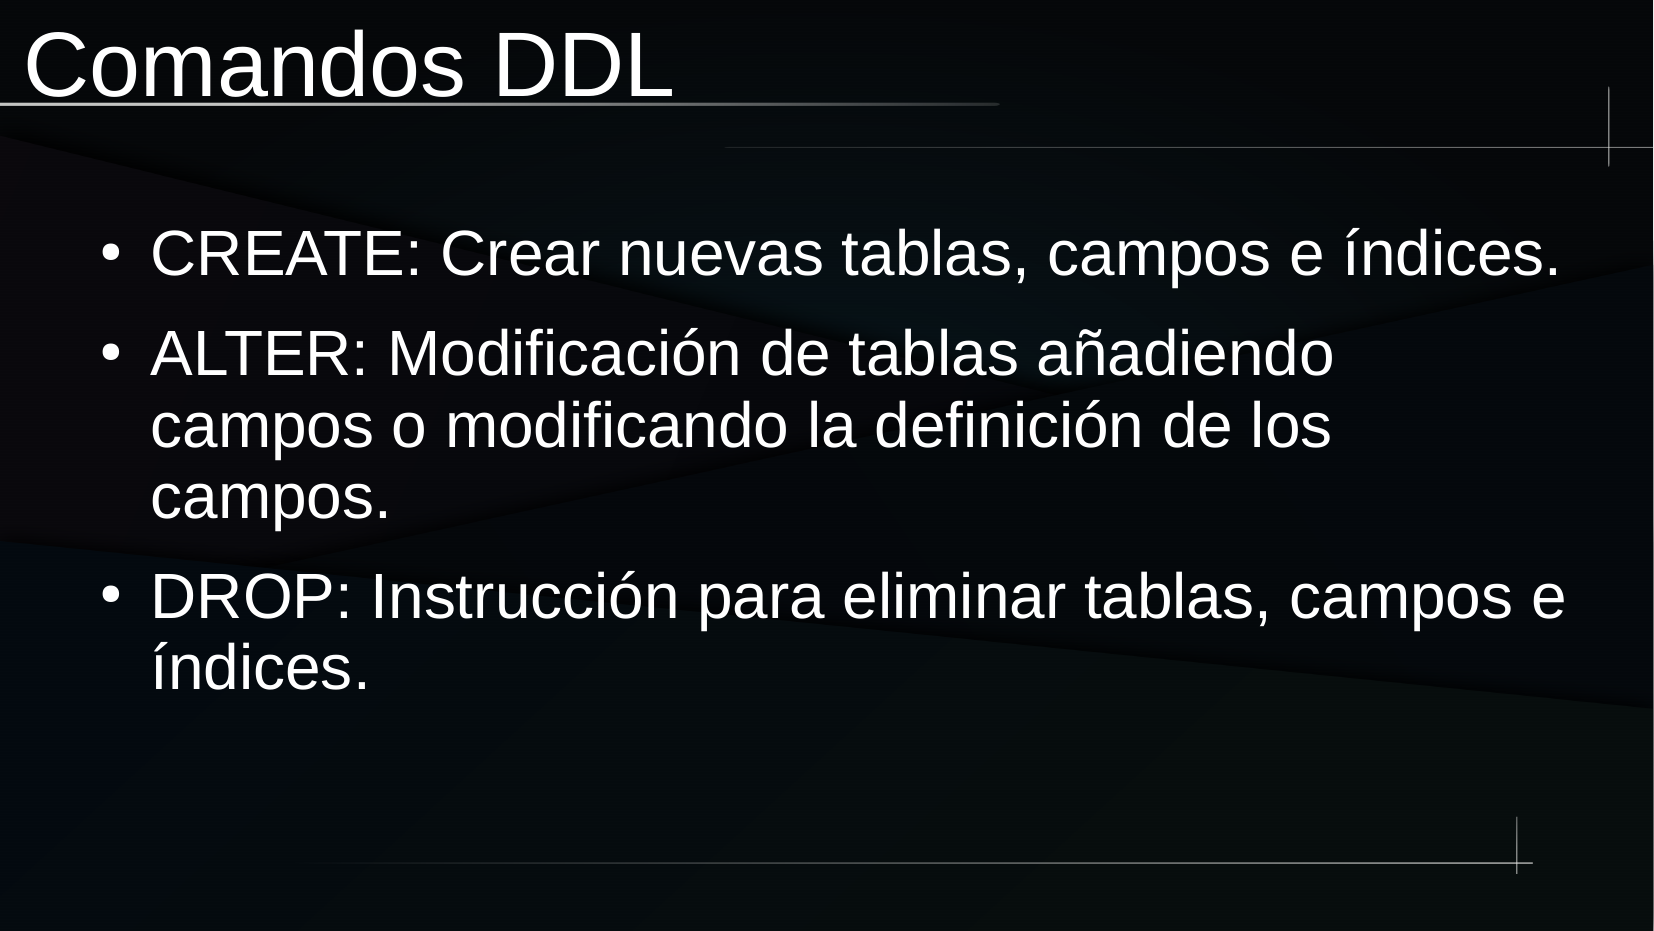

# Comandos DDL
CREATE: Crear nuevas tablas, campos e índices.
ALTER: Modificación de tablas añadiendo campos o modificando la definición de los campos.
DROP: Instrucción para eliminar tablas, campos e índices.